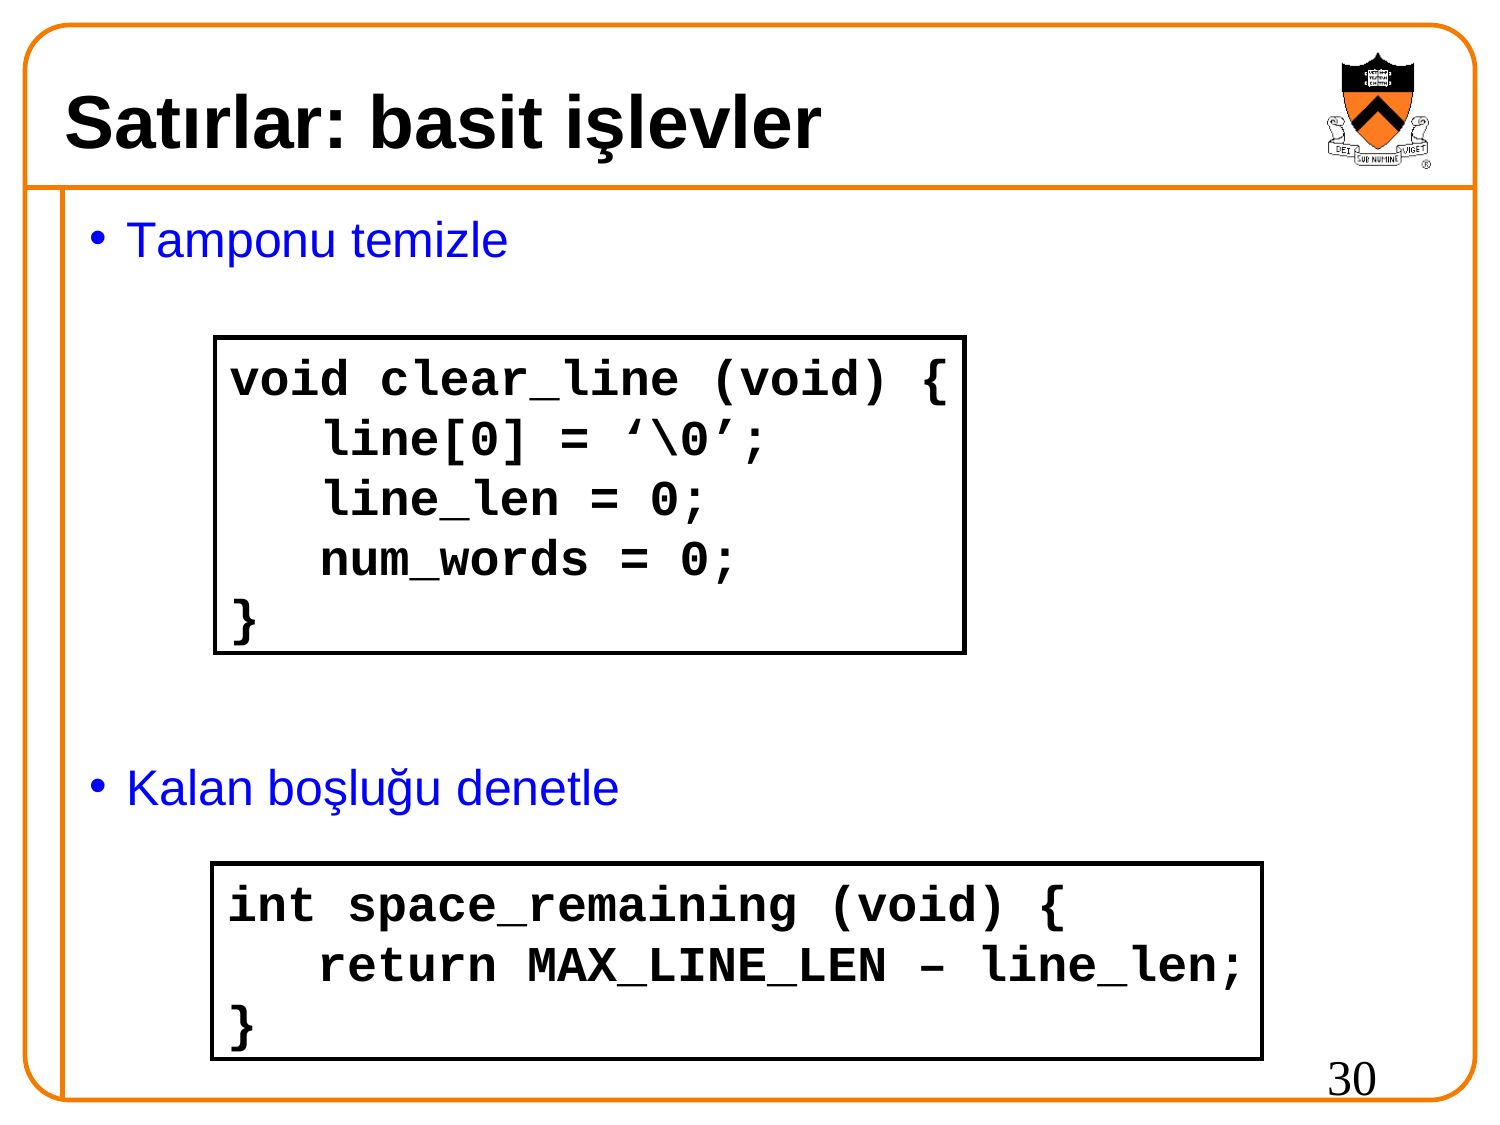

# Satırlar: basit işlevler
Tamponu temizle
Kalan boşluğu denetle
void clear_line (void) {
 line[0] = ‘\0’;
 line_len = 0;
 num_words = 0;
}
int space_remaining (void) {
 return MAX_LINE_LEN – line_len;
}
30